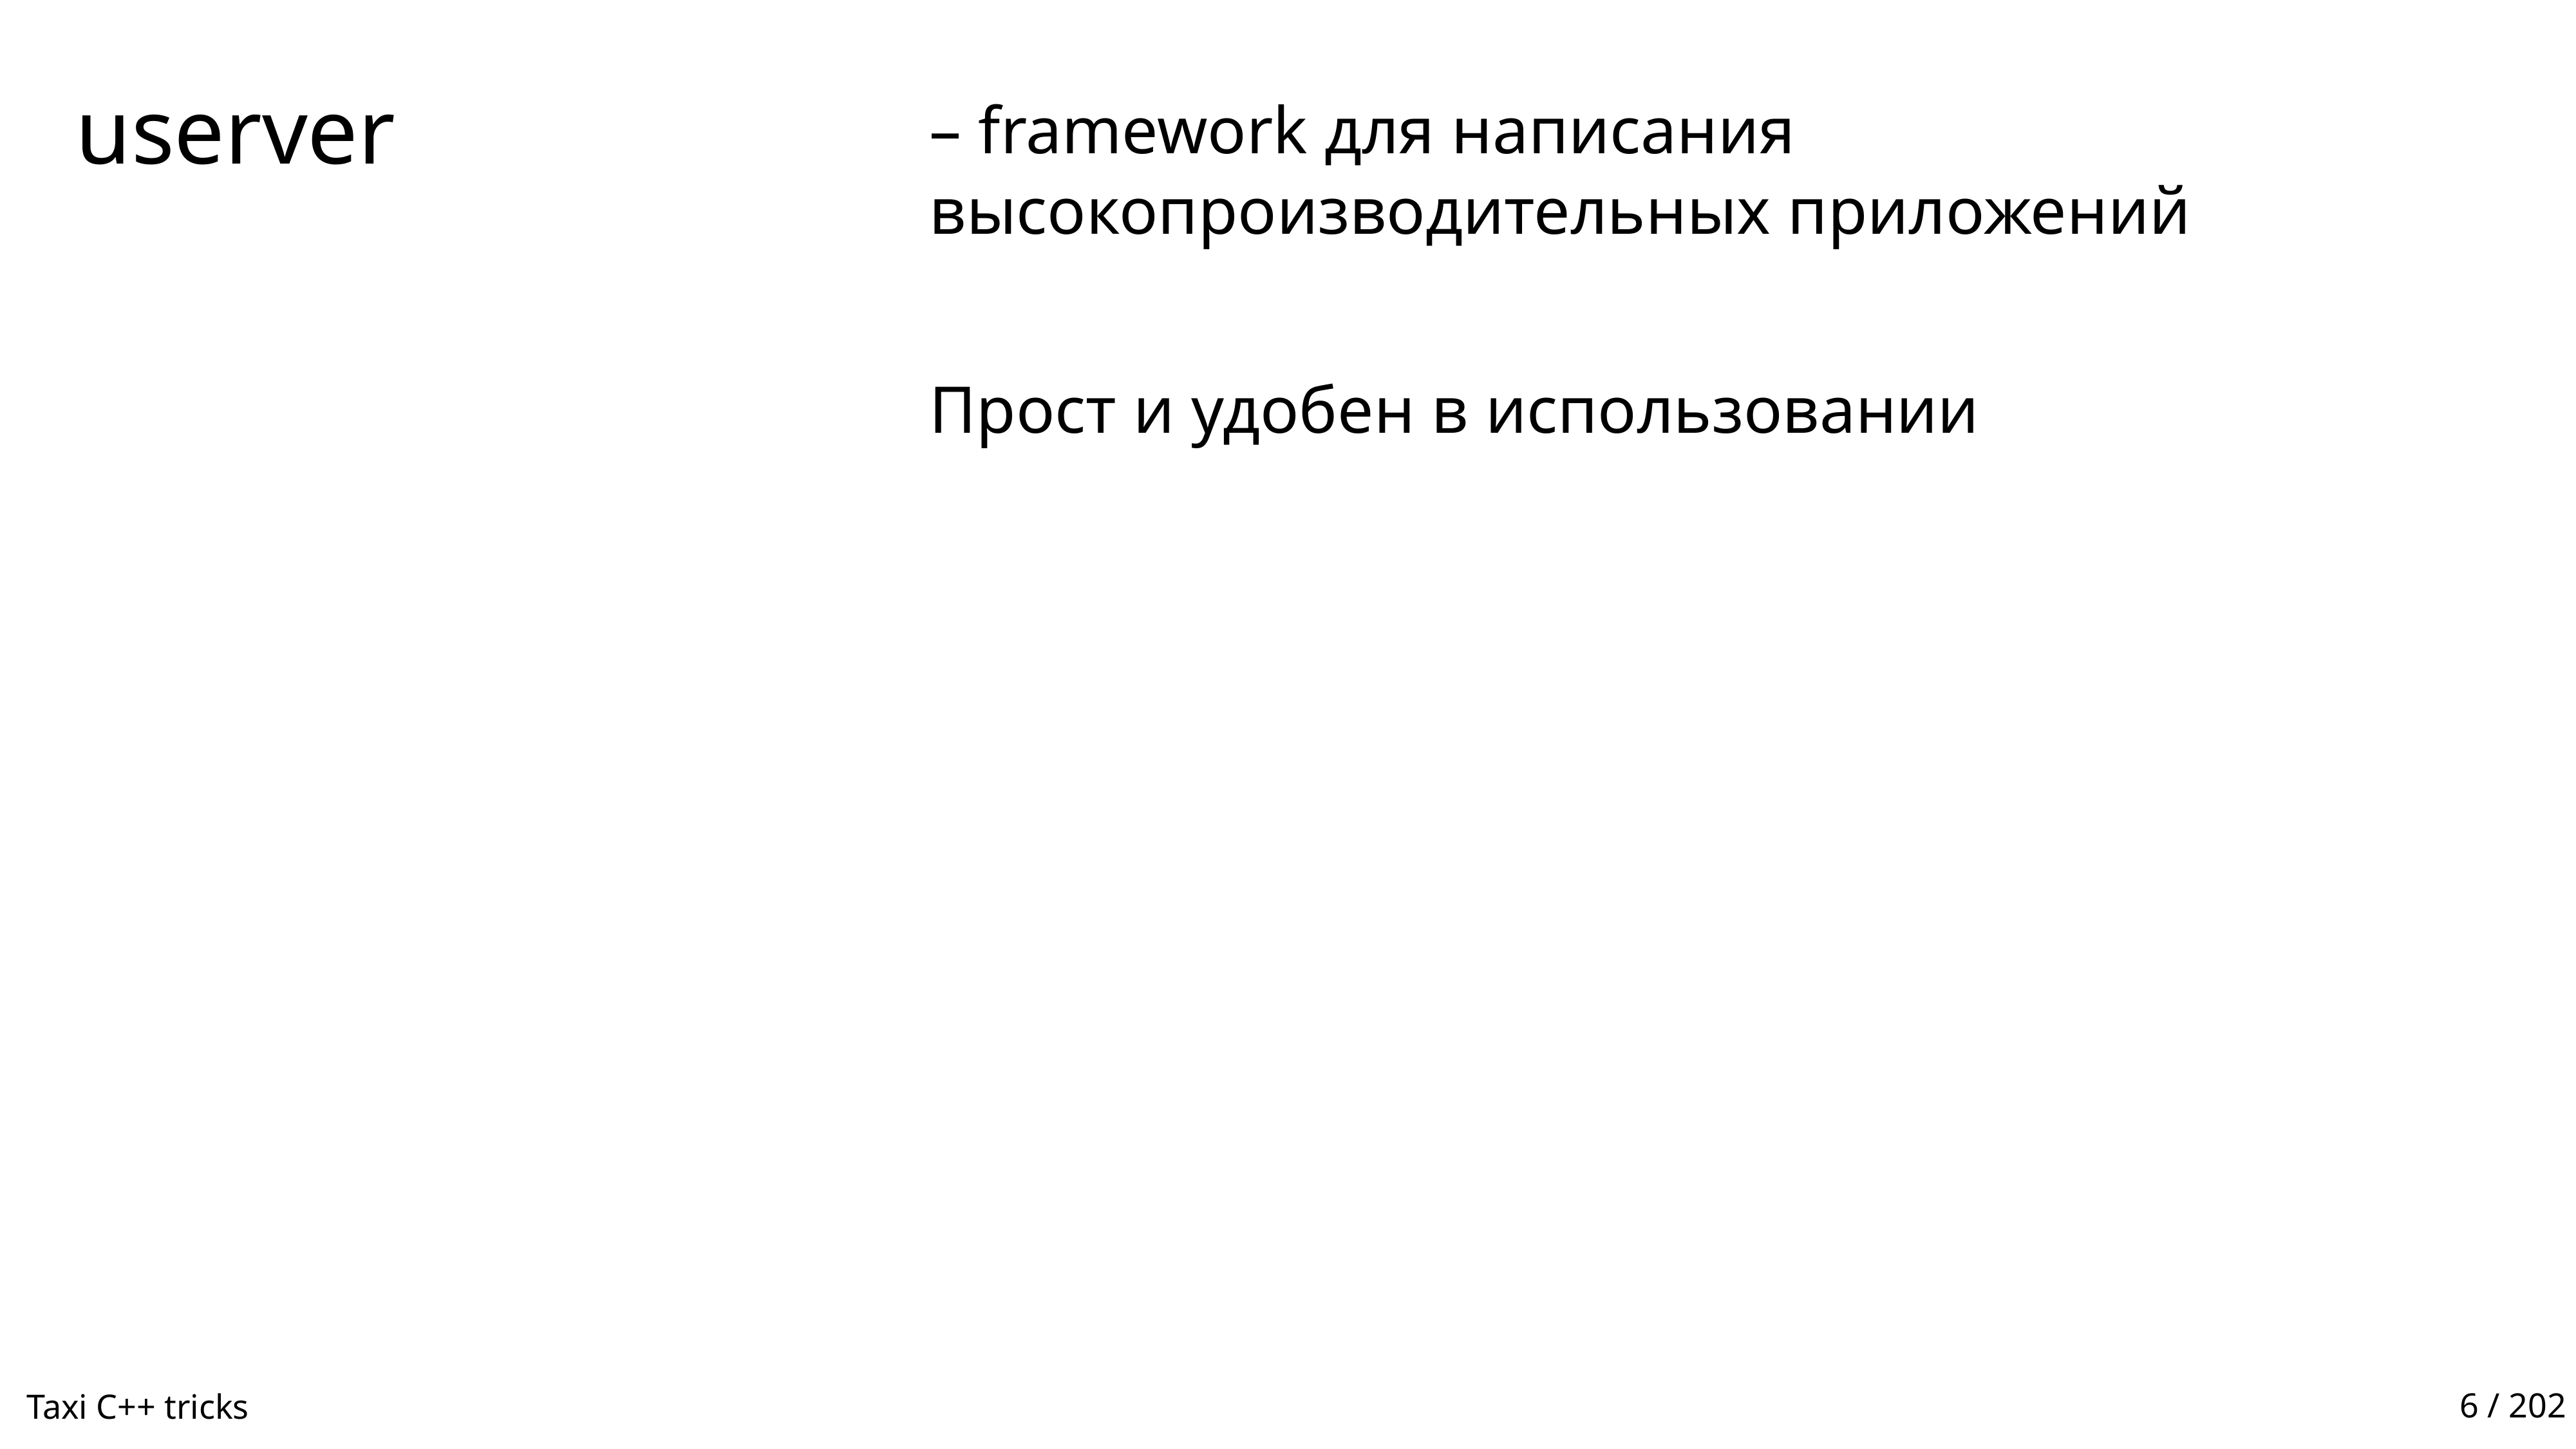

# userver
– framework для написания высокопроизводительных приложений
Прост и удобен в использовании
Taxi C++ tricks